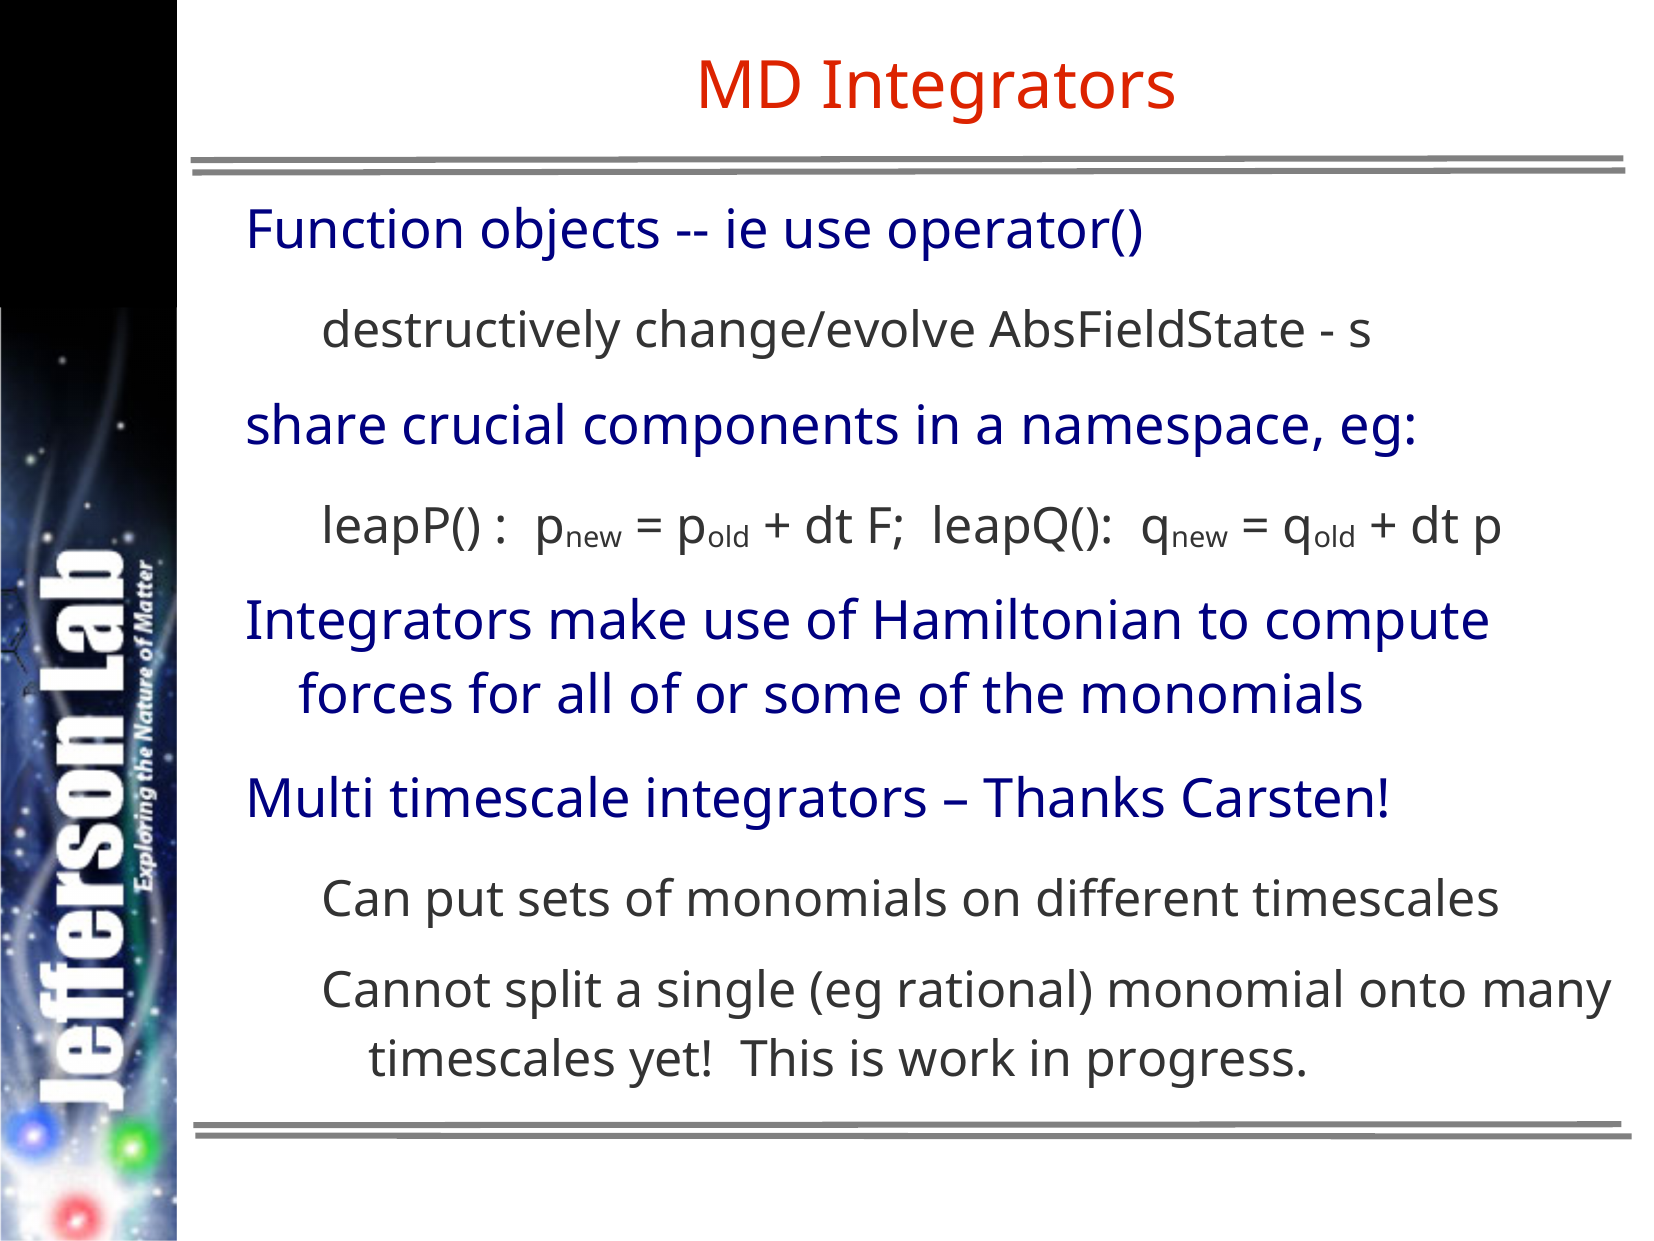

# MD Integrators
Function objects -- ie use operator()
destructively change/evolve AbsFieldState - s
share crucial components in a namespace, eg:
leapP() : pnew = pold + dt F; leapQ(): qnew = qold + dt p
Integrators make use of Hamiltonian to compute forces for all of or some of the monomials
Multi timescale integrators – Thanks Carsten!
Can put sets of monomials on different timescales
Cannot split a single (eg rational) monomial onto many timescales yet! This is work in progress.